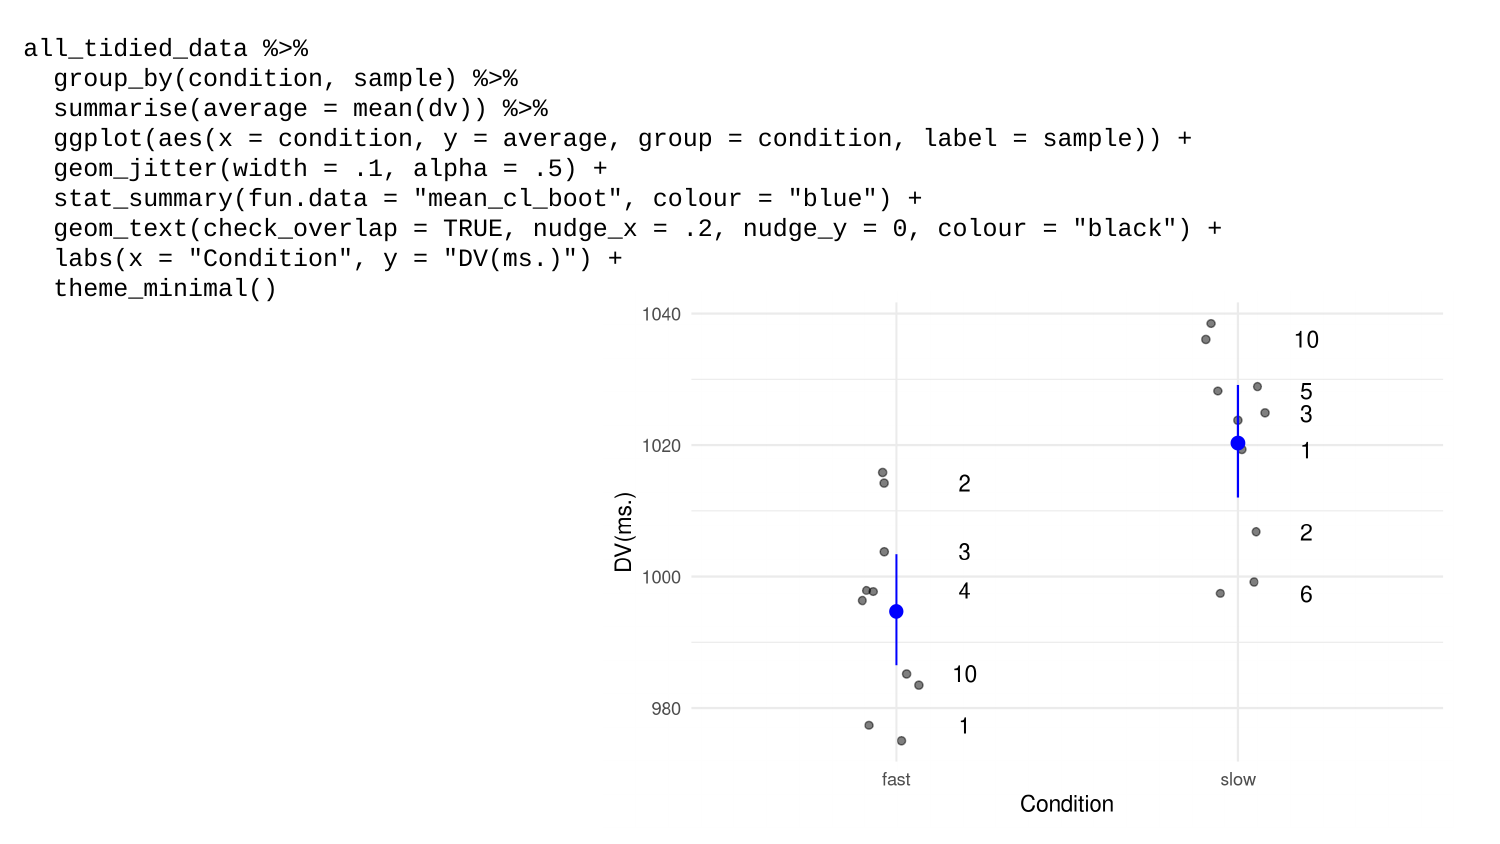

all_tidied_data %>%
 group_by(condition, sample) %>%
 summarise(average = mean(dv)) %>%
 ggplot(aes(x = condition, y = average, group = condition, label = sample)) +
 geom_jitter(width = .1, alpha = .5) +
 stat_summary(fun.data = "mean_cl_boot", colour = "blue") +
 geom_text(check_overlap = TRUE, nudge_x = .2, nudge_y = 0, colour = "black") +
 labs(x = "Condition", y = "DV(ms.)") +
 theme_minimal()